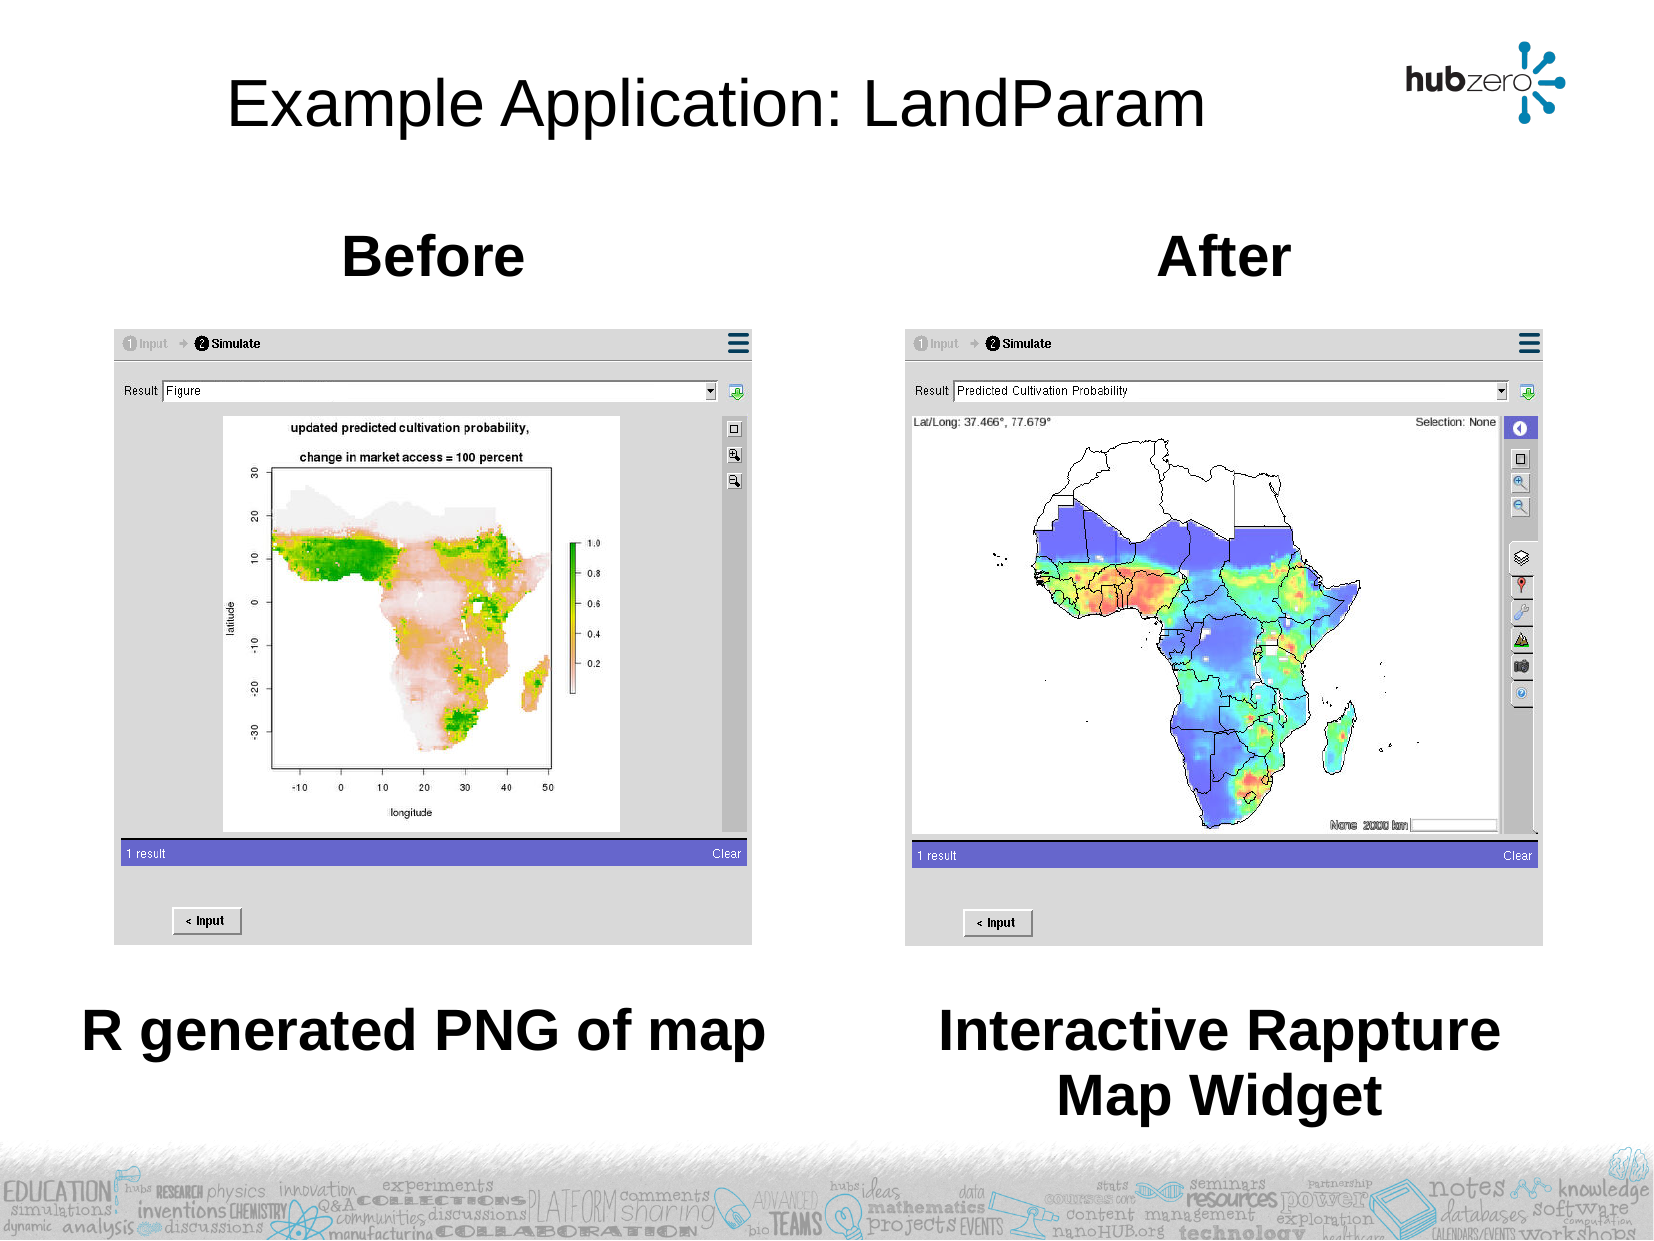

# Example Application: LandParam
Before
After
R generated PNG of map
Interactive Rappture
Map Widget